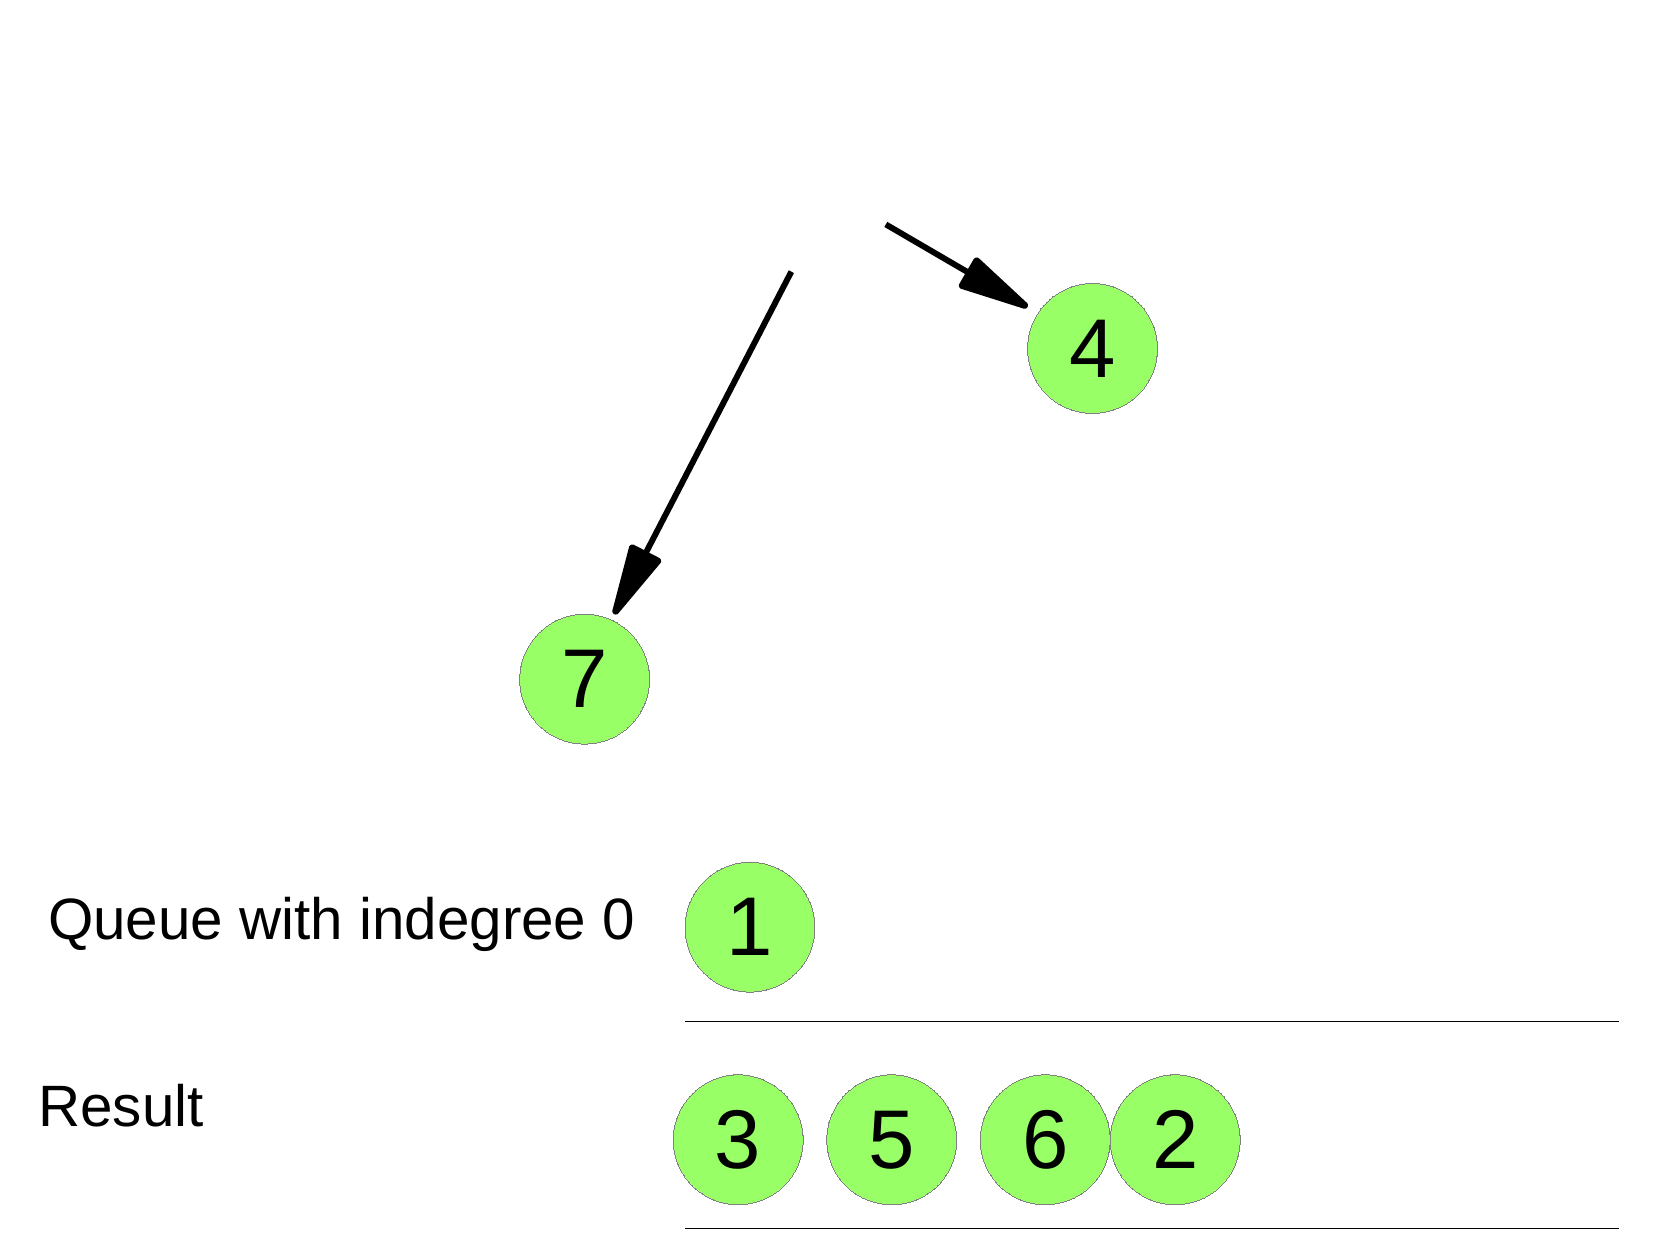

4
7
1
Queue with indegree 0
Result
3
5
6
2